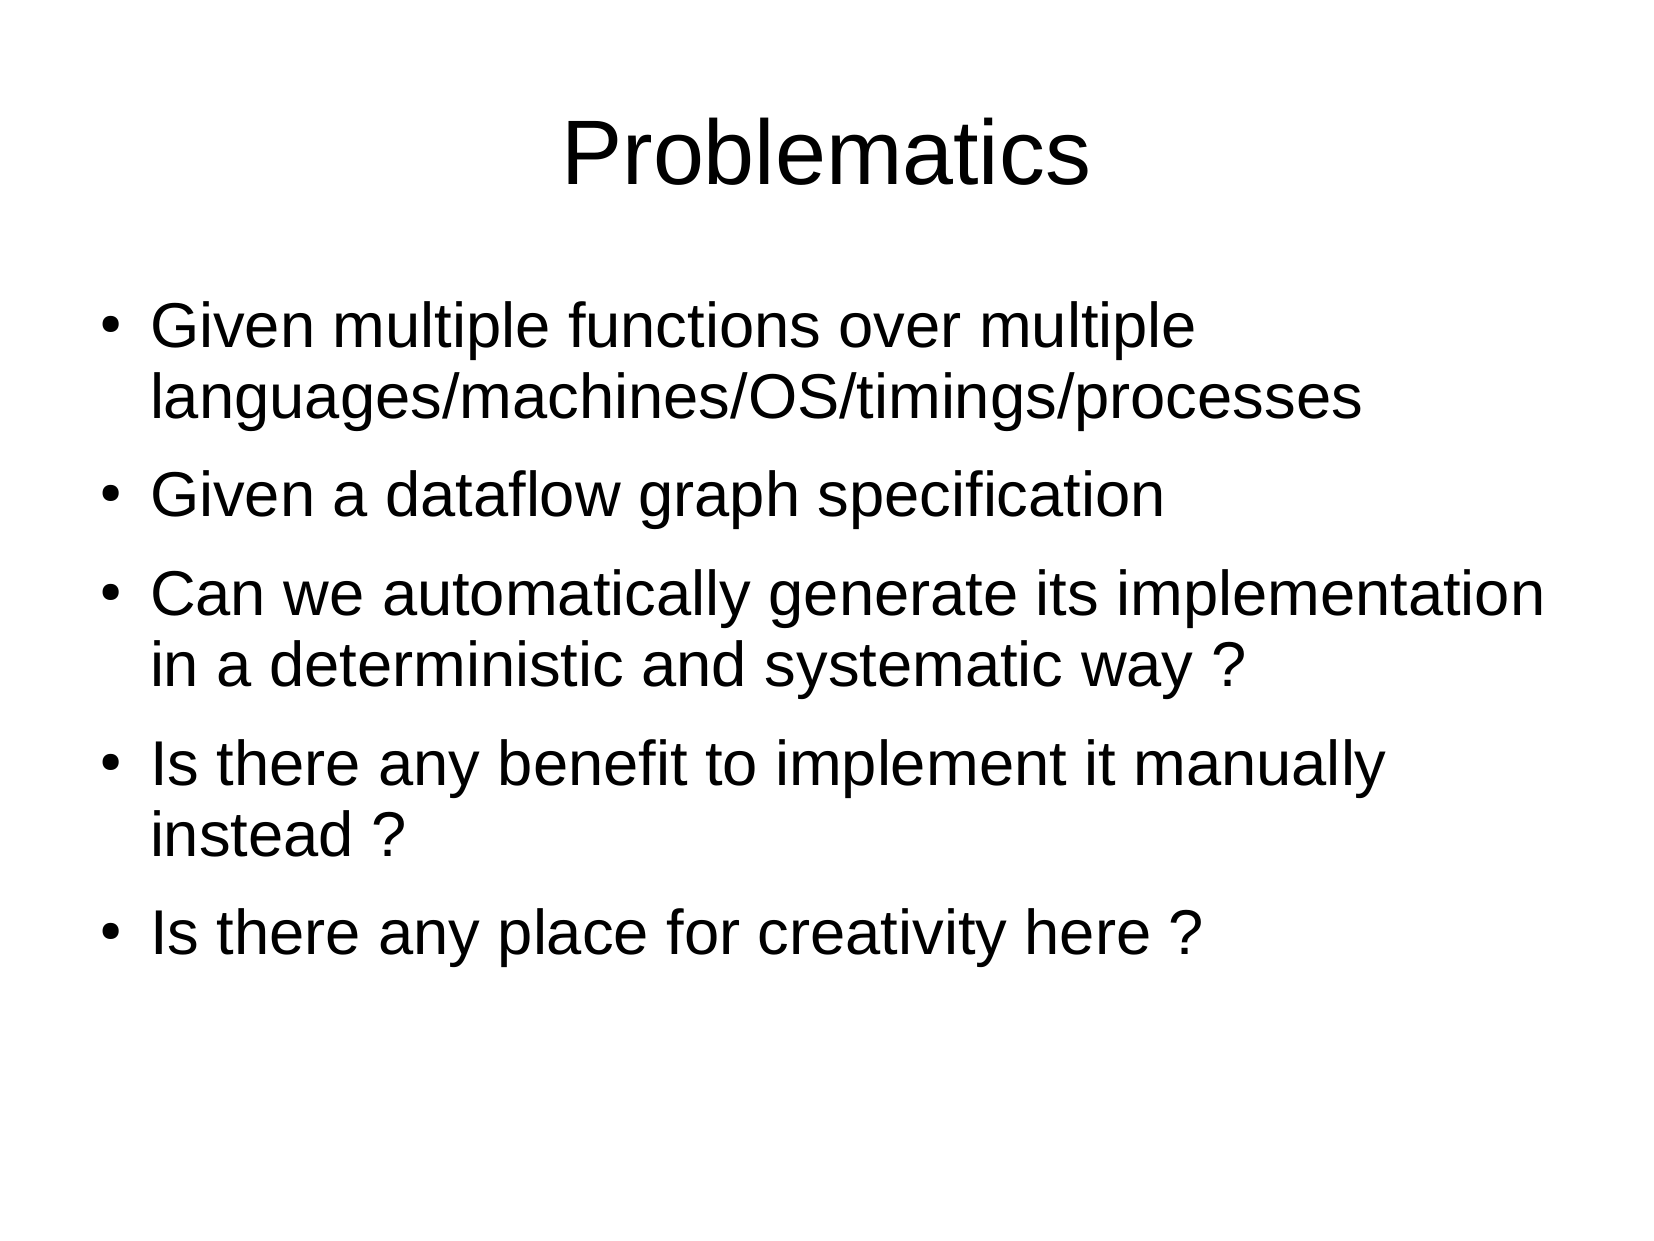

# Problematics
Given multiple functions over multiple languages/machines/OS/timings/processes
Given a dataflow graph specification
Can we automatically generate its implementation in a deterministic and systematic way ?
Is there any benefit to implement it manually instead ?
Is there any place for creativity here ?